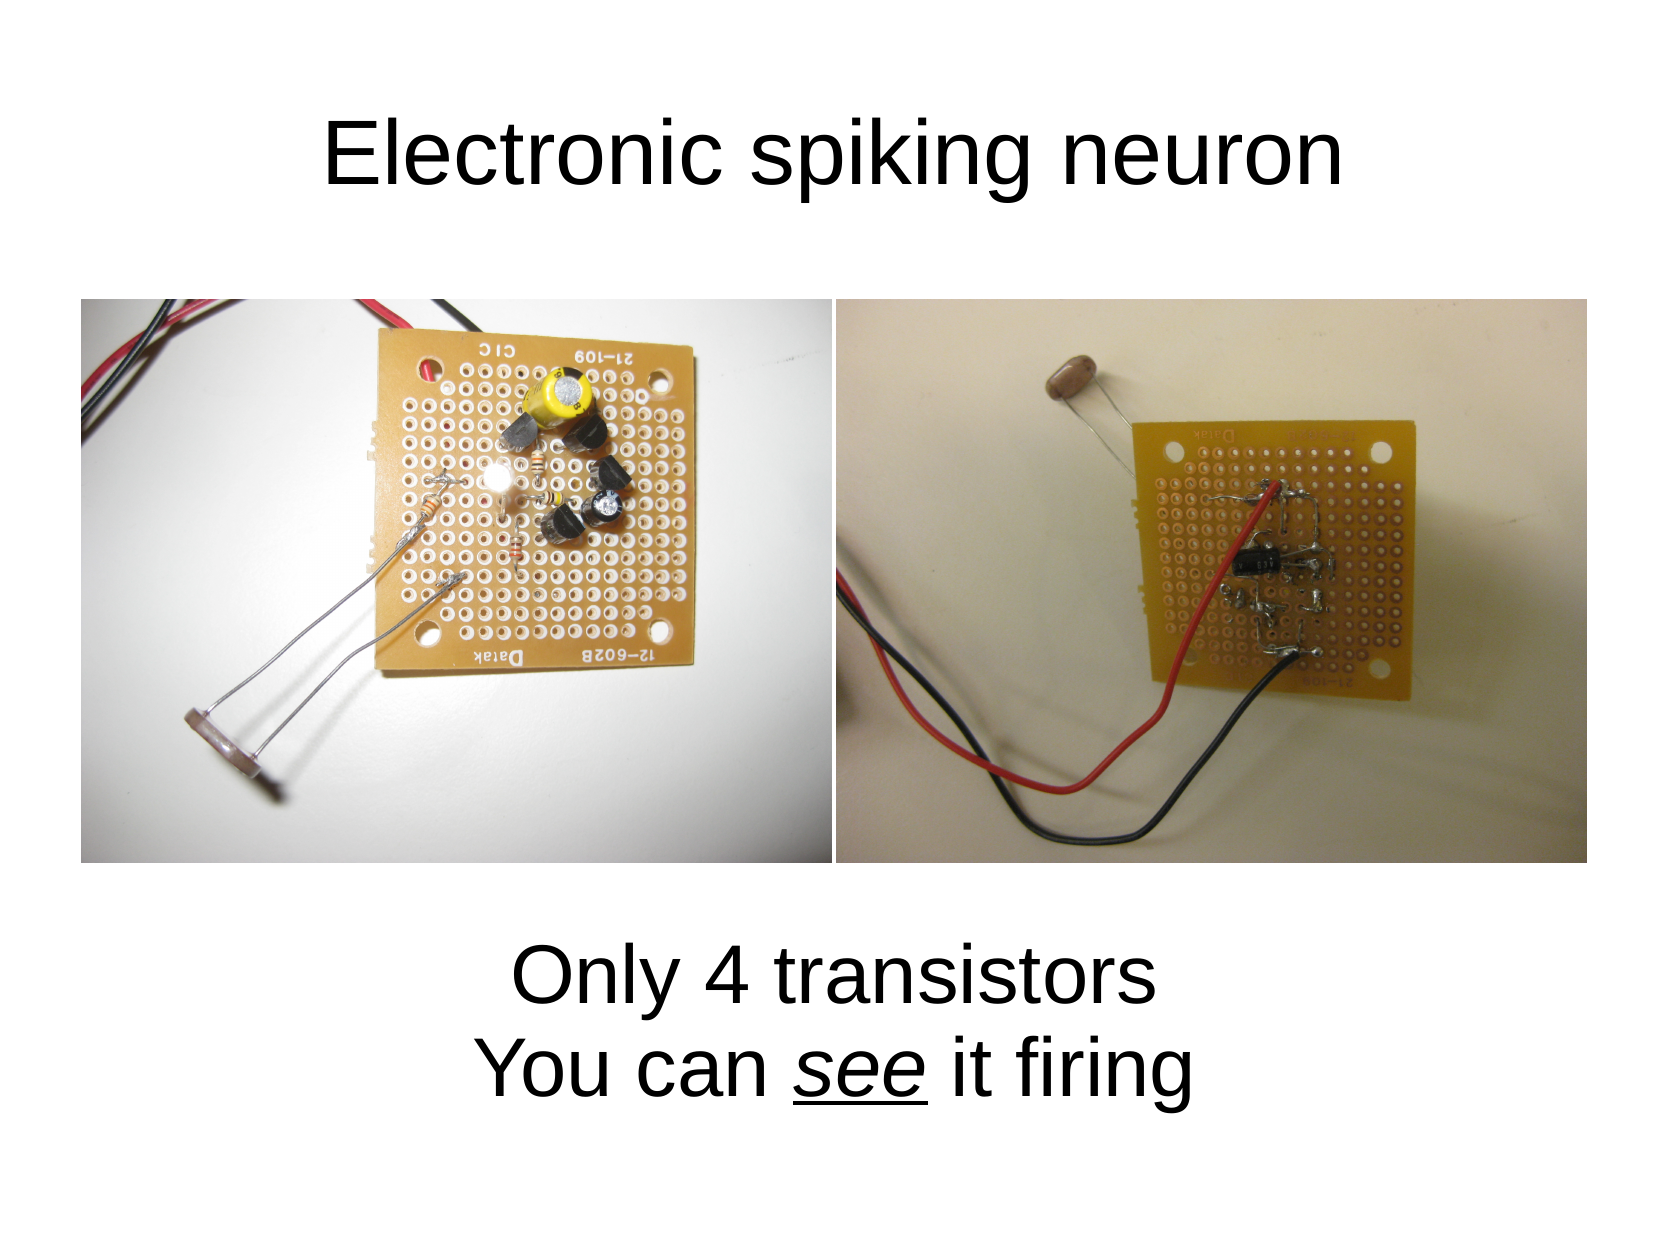

# Electronic spiking neuron
Only 4 transistors
You can see it firing